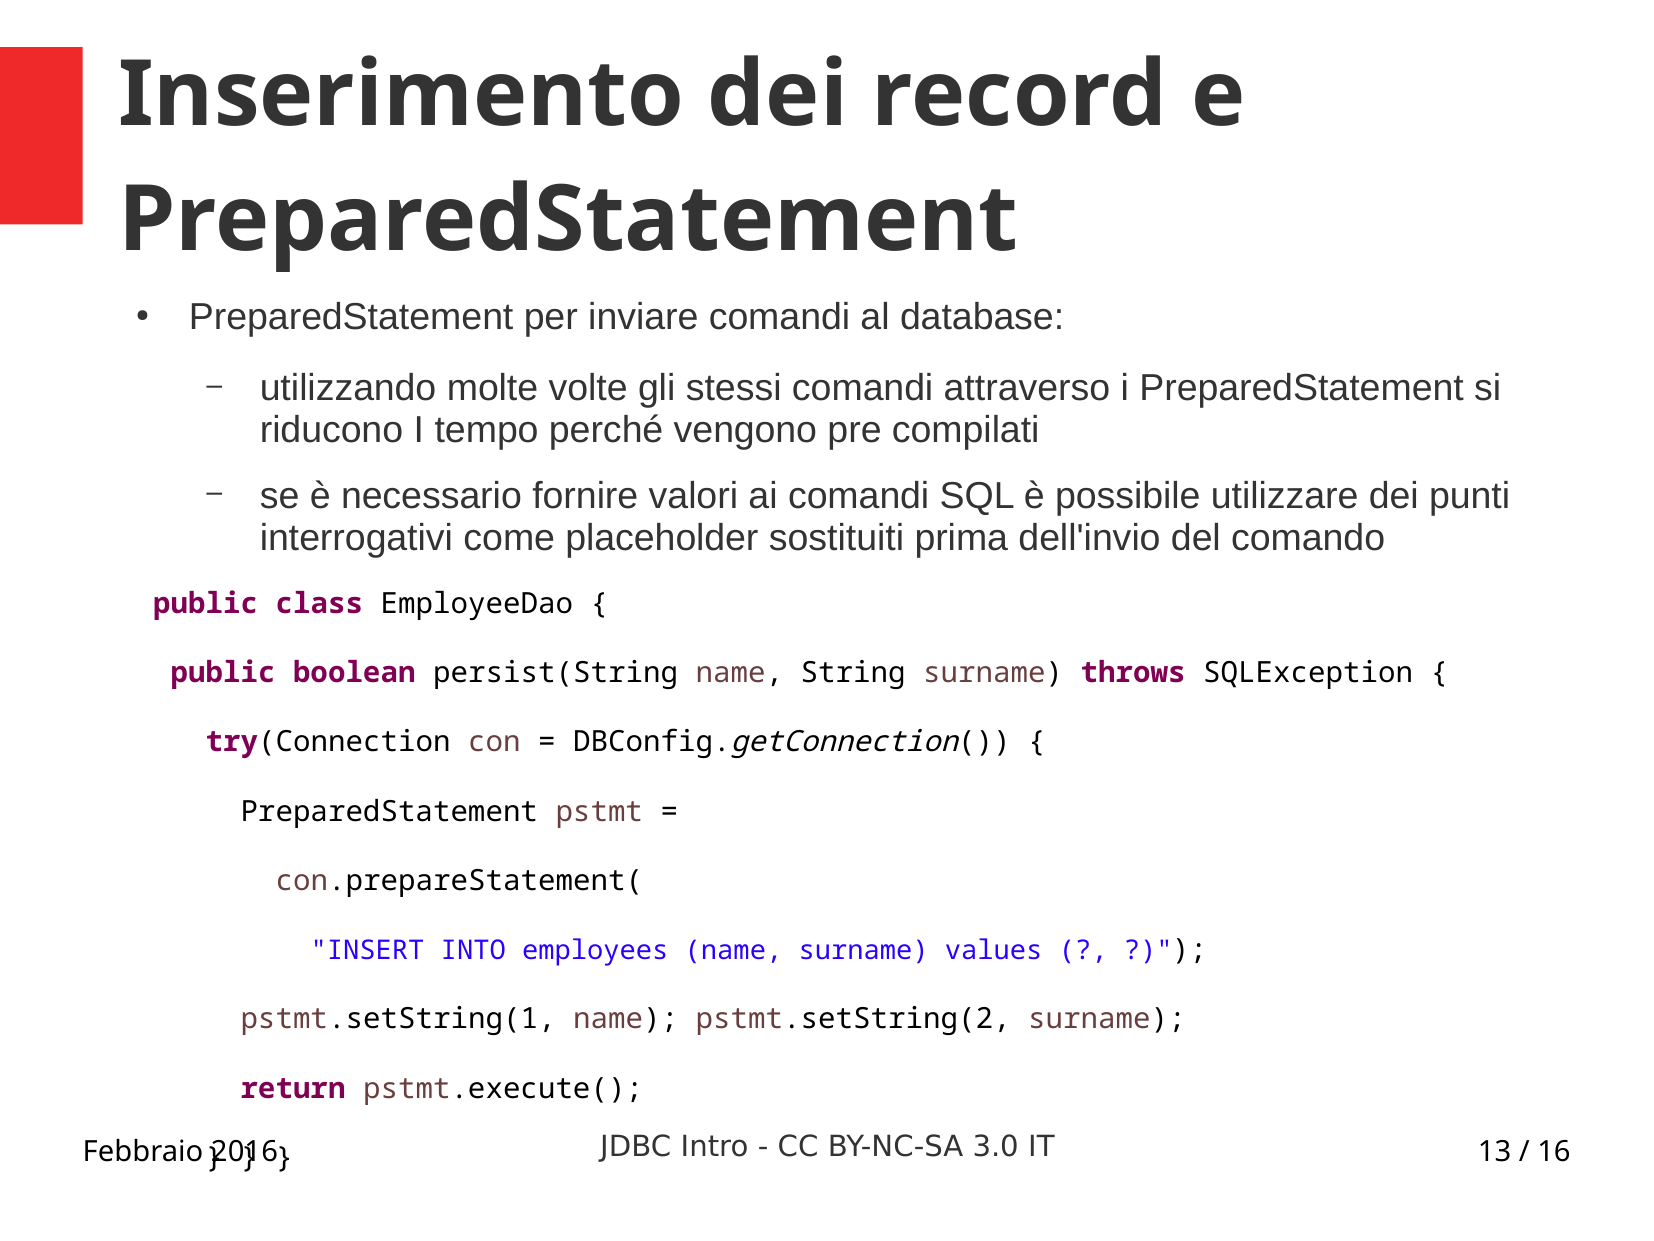

# Inserimento dei record e PreparedStatement
PreparedStatement per inviare comandi al database:
utilizzando molte volte gli stessi comandi attraverso i PreparedStatement si riducono I tempo perché vengono pre compilati
se è necessario fornire valori ai comandi SQL è possibile utilizzare dei punti interrogativi come placeholder sostituiti prima dell'invio del comando
 public class EmployeeDao {
 public boolean persist(String name, String surname) throws SQLException {
 try(Connection con = DBConfig.getConnection()) {
 PreparedStatement pstmt =
 con.prepareStatement(
 "INSERT INTO employees (name, surname) values (?, ?)");
 pstmt.setString(1, name); pstmt.setString(2, surname);
 return pstmt.execute();
 } } }
13